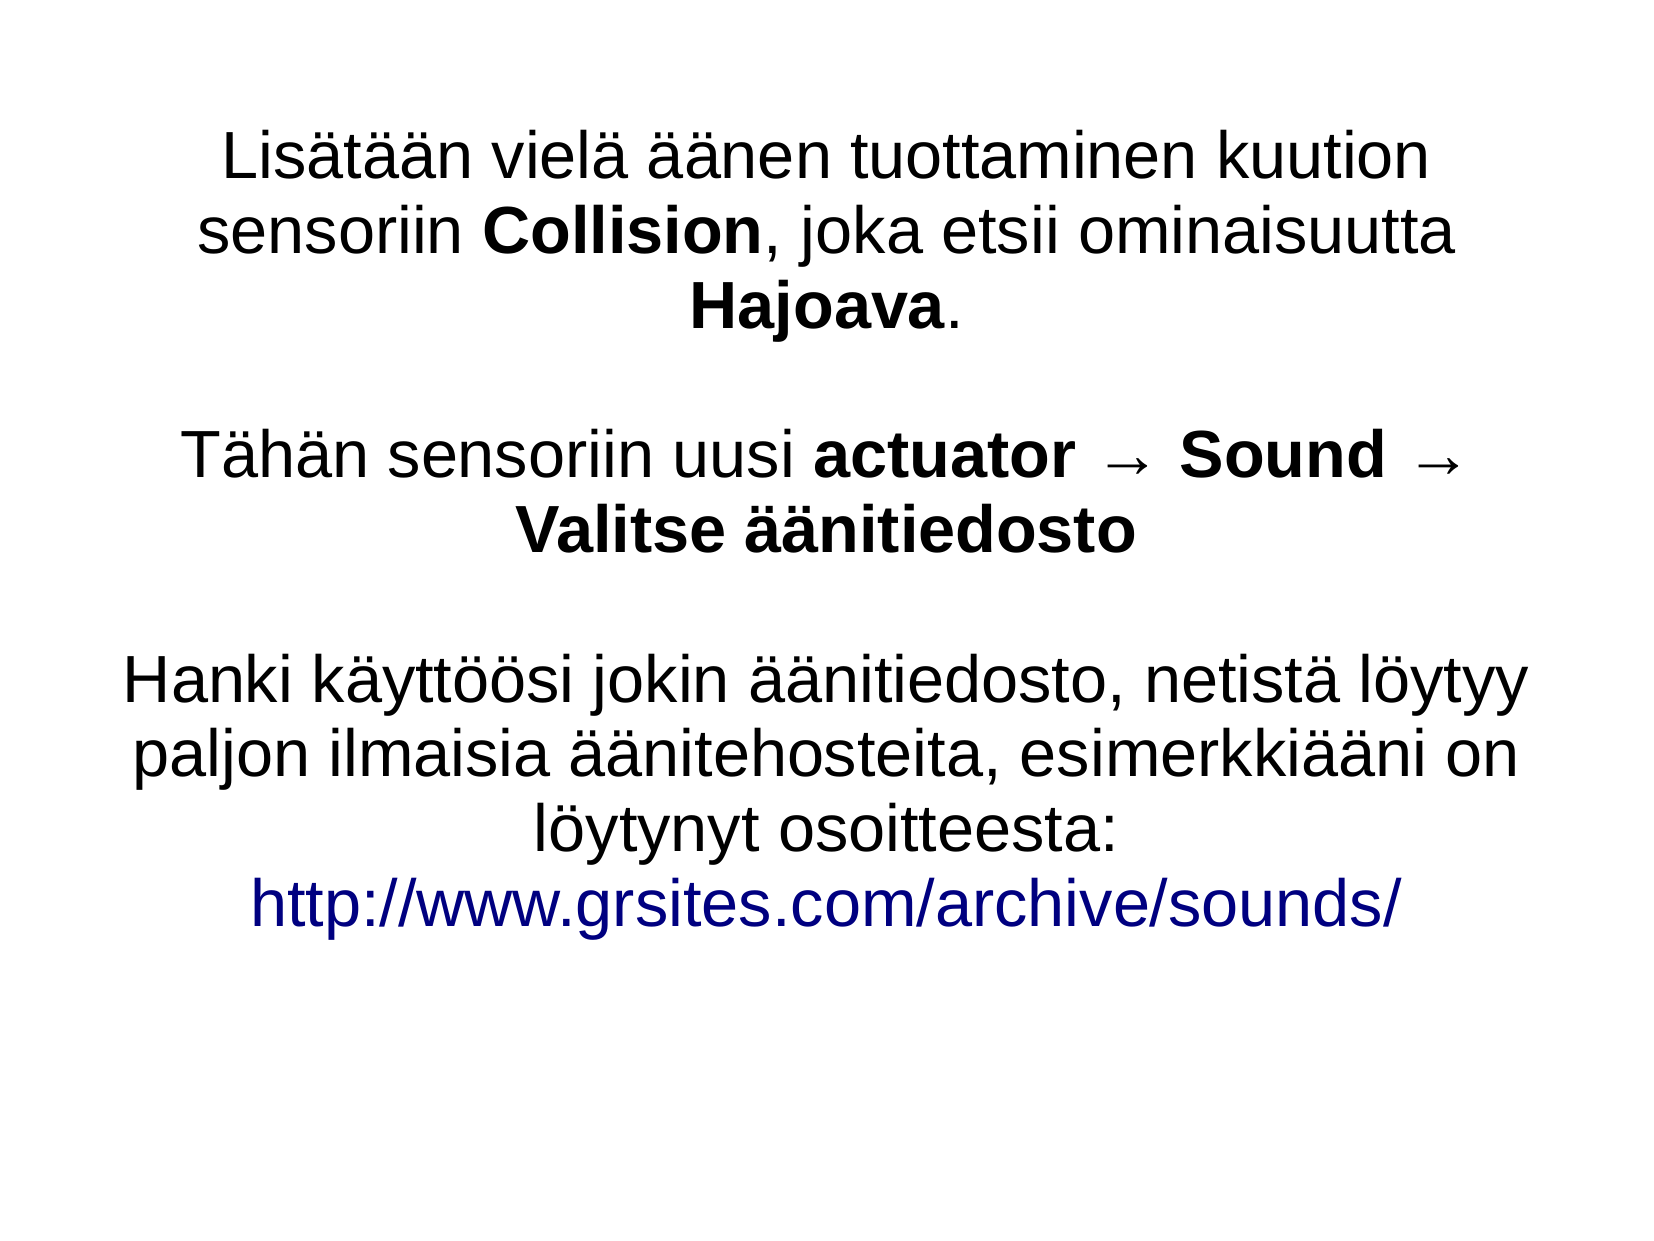

# Lisätään vielä äänen tuottaminen kuution sensoriin Collision, joka etsii ominaisuutta Hajoava.
Tähän sensoriin uusi actuator → Sound → Valitse äänitiedosto
Hanki käyttöösi jokin äänitiedosto, netistä löytyy paljon ilmaisia äänitehosteita, esimerkkiääni on löytynyt osoitteesta:
http://www.grsites.com/archive/sounds/